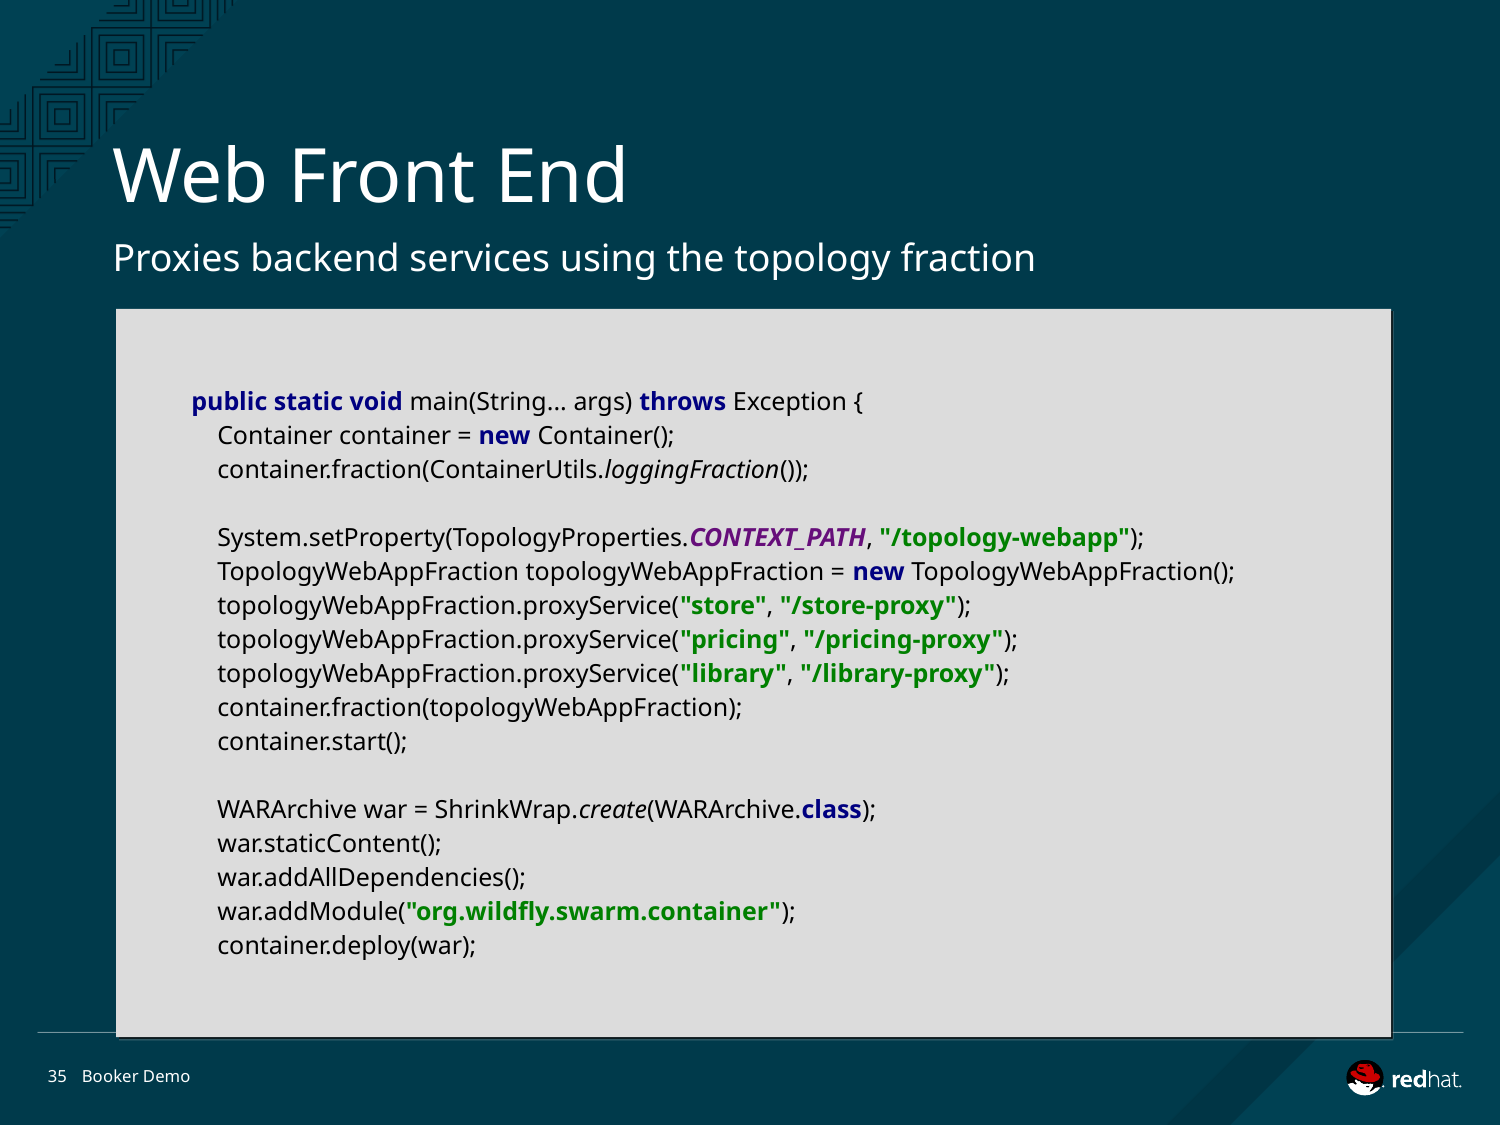

# Web Front End
Proxies backend services using the topology fraction
public static void main(String... args) throws Exception {
 Container container = new Container();
 container.fraction(ContainerUtils.loggingFraction());
 System.setProperty(TopologyProperties.CONTEXT_PATH, "/topology-webapp");
 TopologyWebAppFraction topologyWebAppFraction = new TopologyWebAppFraction();
 topologyWebAppFraction.proxyService("store", "/store-proxy");
 topologyWebAppFraction.proxyService("pricing", "/pricing-proxy");
 topologyWebAppFraction.proxyService("library", "/library-proxy");
 container.fraction(topologyWebAppFraction);
 container.start();
 WARArchive war = ShrinkWrap.create(WARArchive.class);
 war.staticContent();
 war.addAllDependencies();
 war.addModule("org.wildfly.swarm.container");
 container.deploy(war);
35
Booker Demo